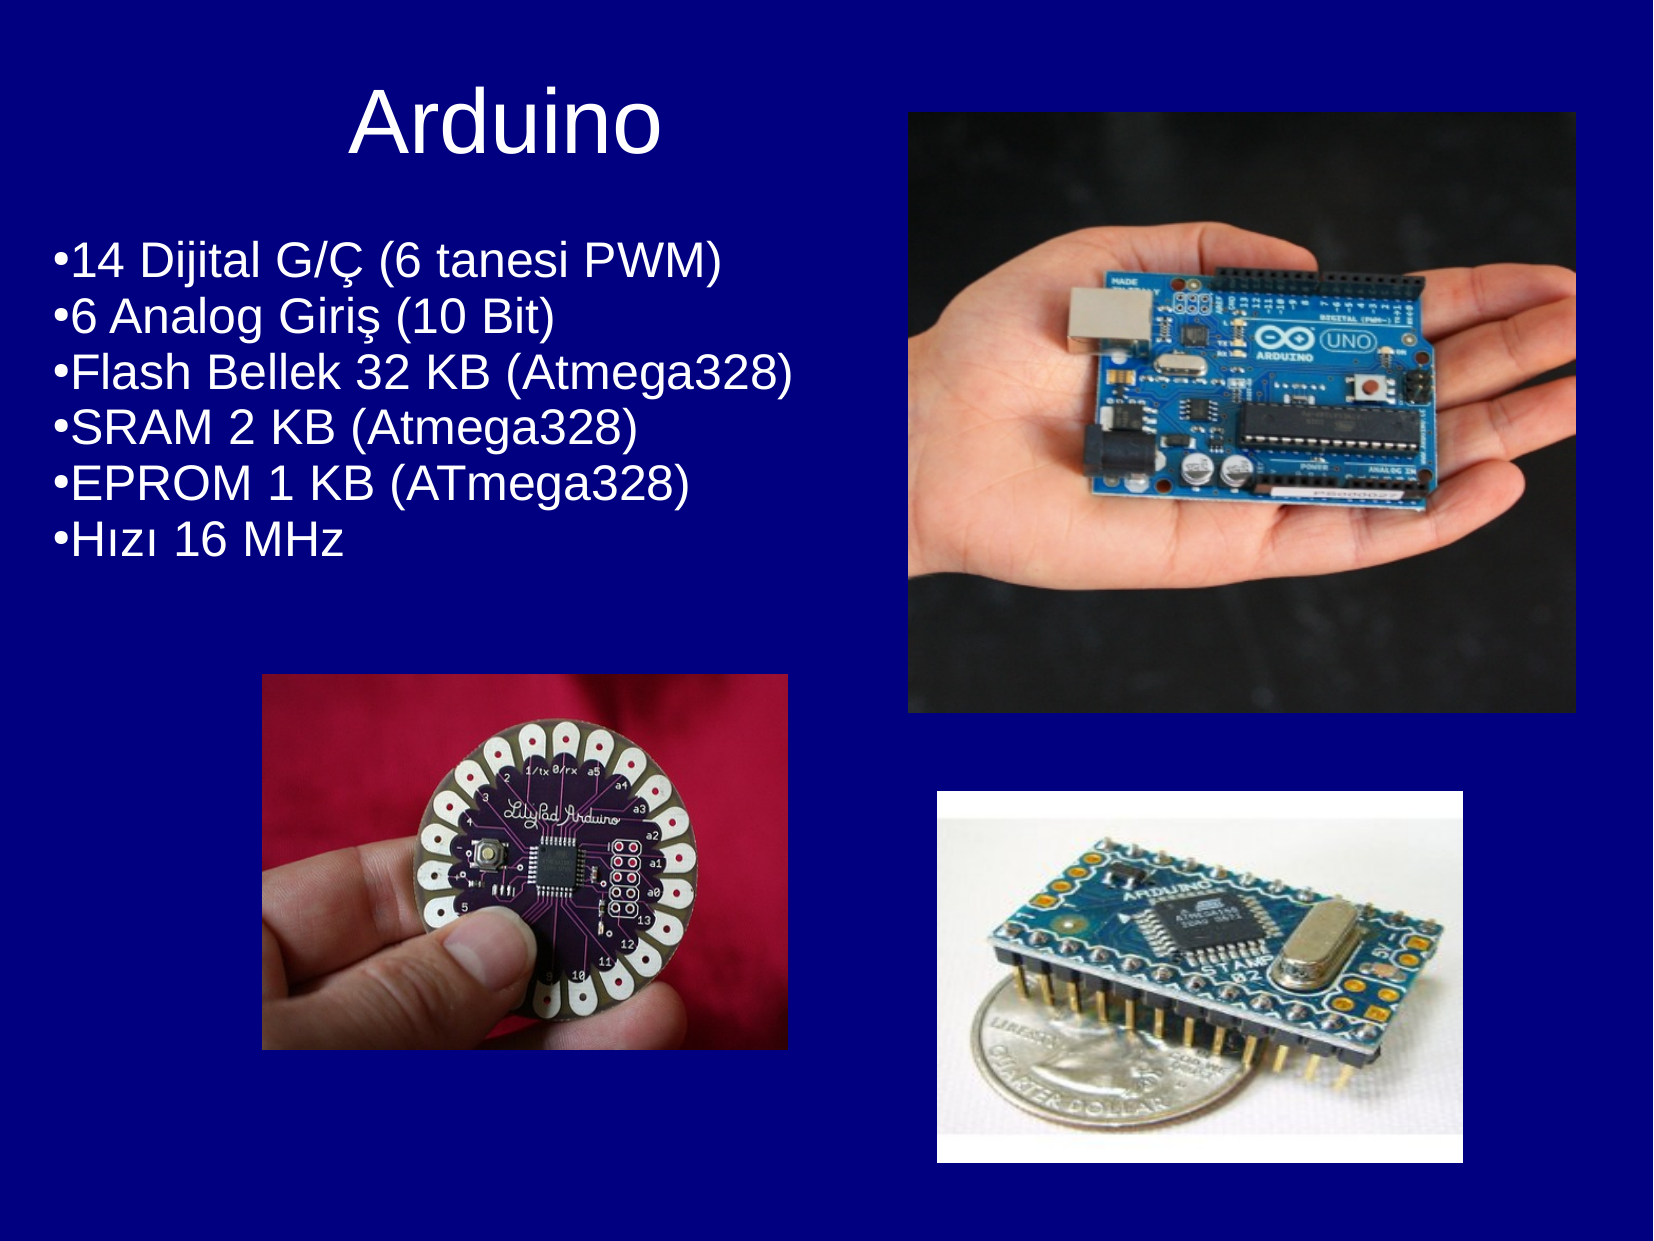

# Arduino
14 Dijital G/Ç (6 tanesi PWM)
6 Analog Giriş (10 Bit)
Flash Bellek 32 KB (Atmega328)
SRAM 2 KB (Atmega328)
EPROM 1 KB (ATmega328)
Hızı 16 MHz